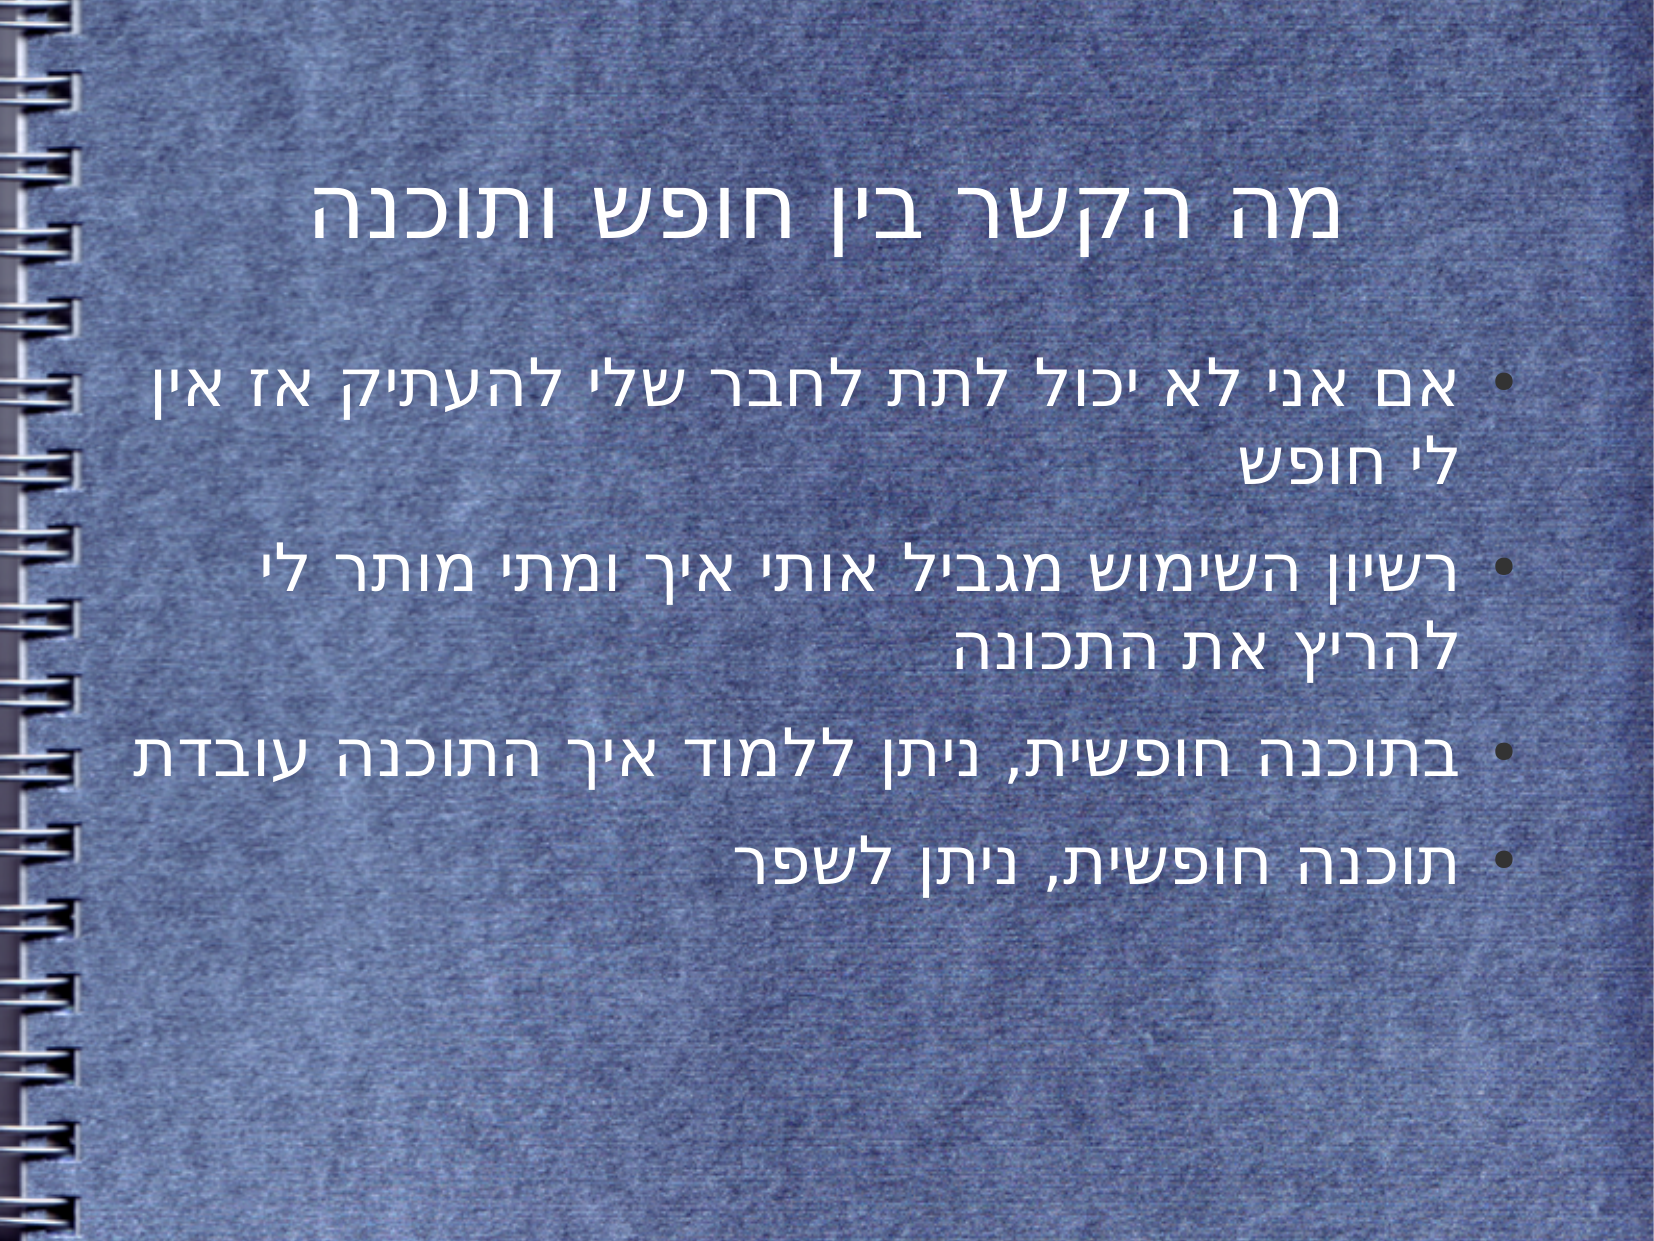

# מה הקשר בין חופש ותוכנה
אם אני לא יכול לתת לחבר שלי להעתיק אז אין לי חופש
רשיון השימוש מגביל אותי איך ומתי מותר לי להריץ את התכונה
בתוכנה חופשית, ניתן ללמוד איך התוכנה עובדת
תוכנה חופשית, ניתן לשפר